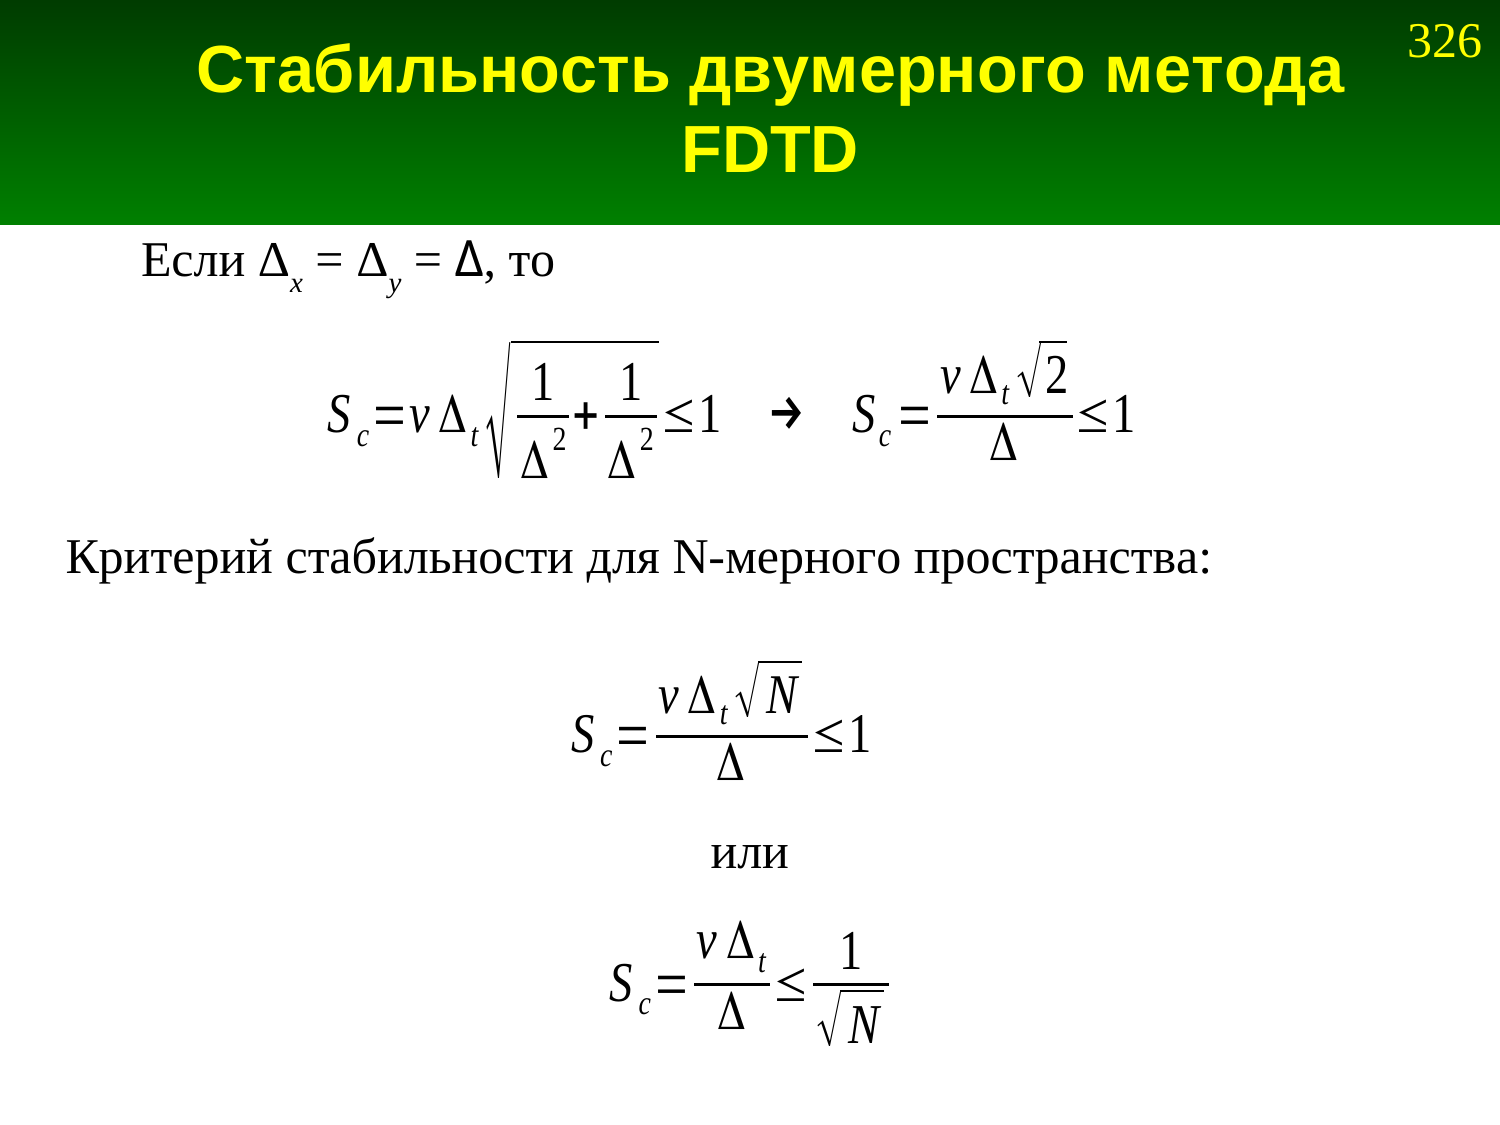

# Стабильность двумерного метода FDTD
Если Δx = Δy = Δ, то
Критерий стабильности для N-мерного пространства:
или